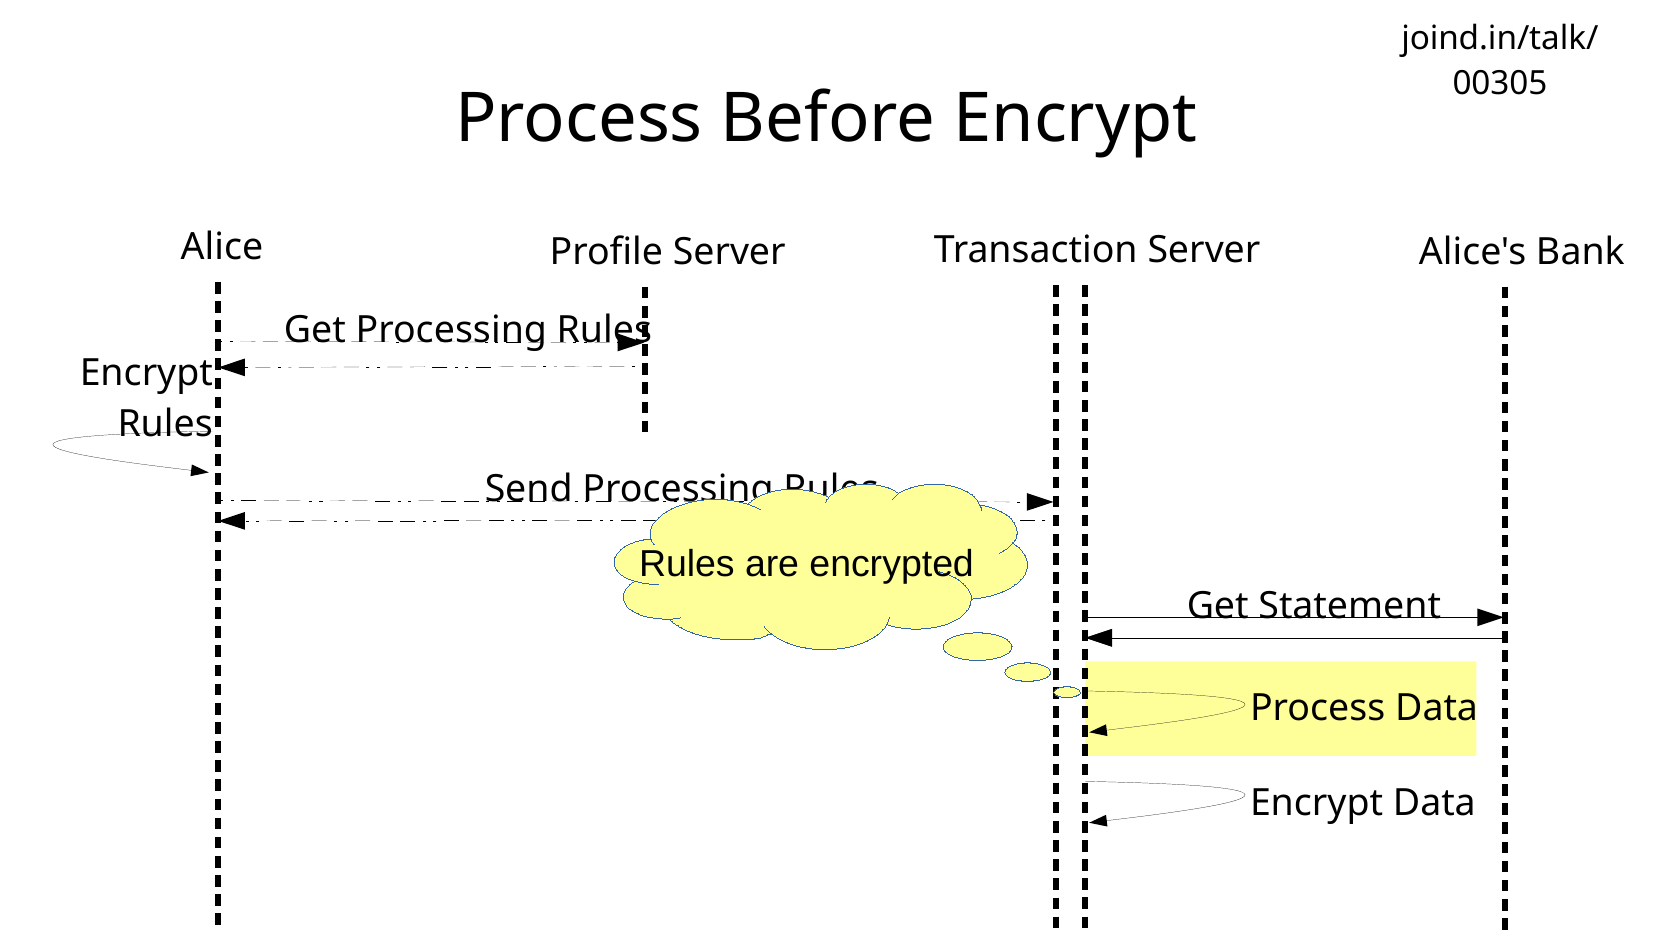

# Process Before Encrypt
Alice
Transaction Server
Profile Server
Alice's Bank
Get Processing Rules
Encrypt
Rules
Send Processing Rules
Rules are encrypted
Get Statement
Process Data
Encrypt Data